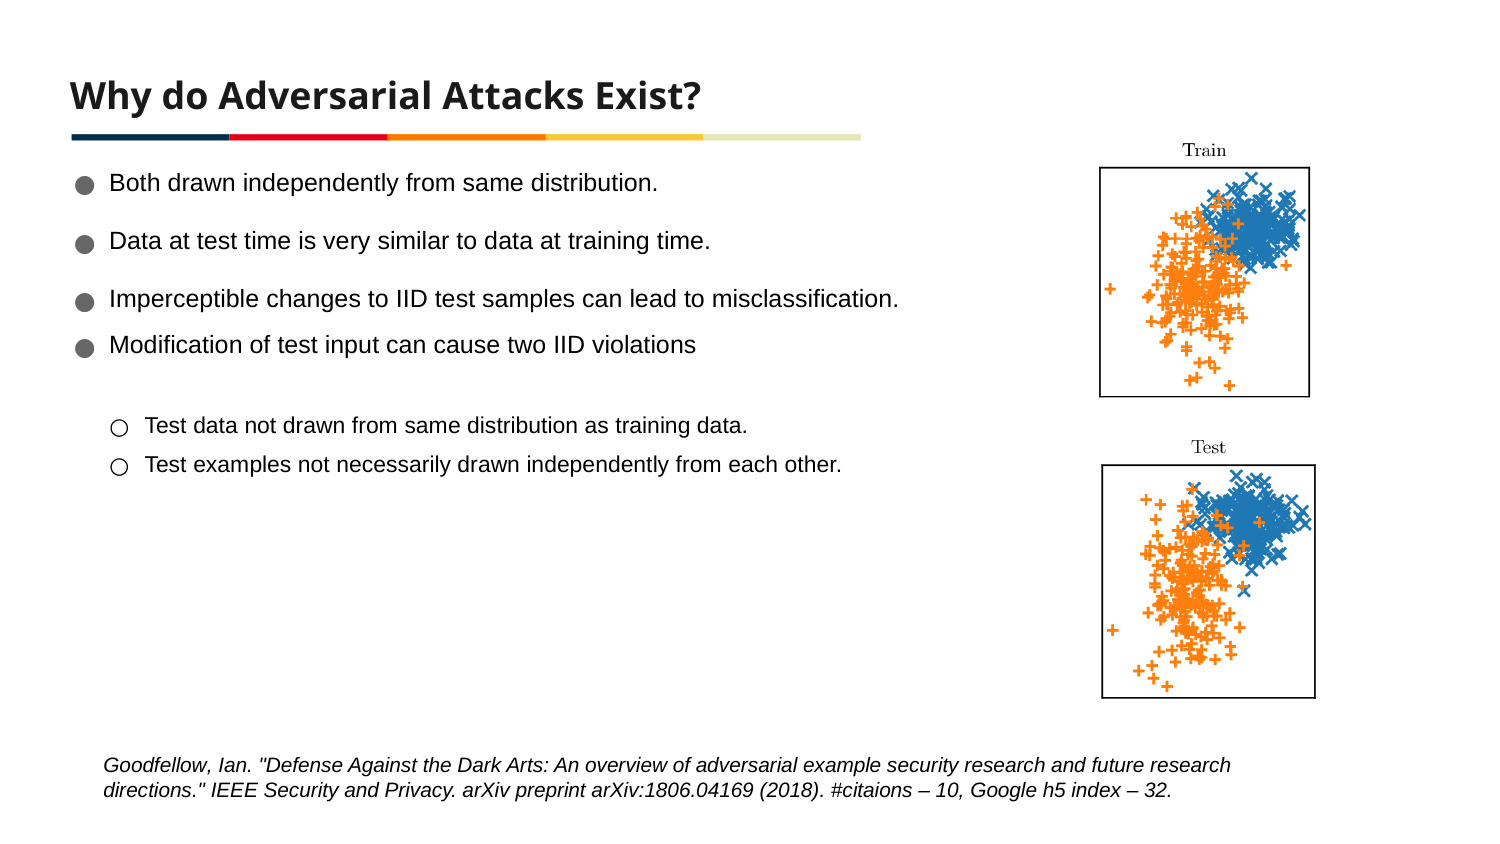

# Why do Adversarial Attacks Exist?
Both drawn independently from same distribution.
Data at test time is very similar to data at training time.
Imperceptible changes to IID test samples can lead to misclassification.
Modification of test input can cause two IID violations
Test data not drawn from same distribution as training data.
Test examples not necessarily drawn independently from each other.
Goodfellow, Ian. "Defense Against the Dark Arts: An overview of adversarial example security research and future research directions." IEEE Security and Privacy. arXiv preprint arXiv:1806.04169 (2018). #citaions – 10, Google h5 index – 32.